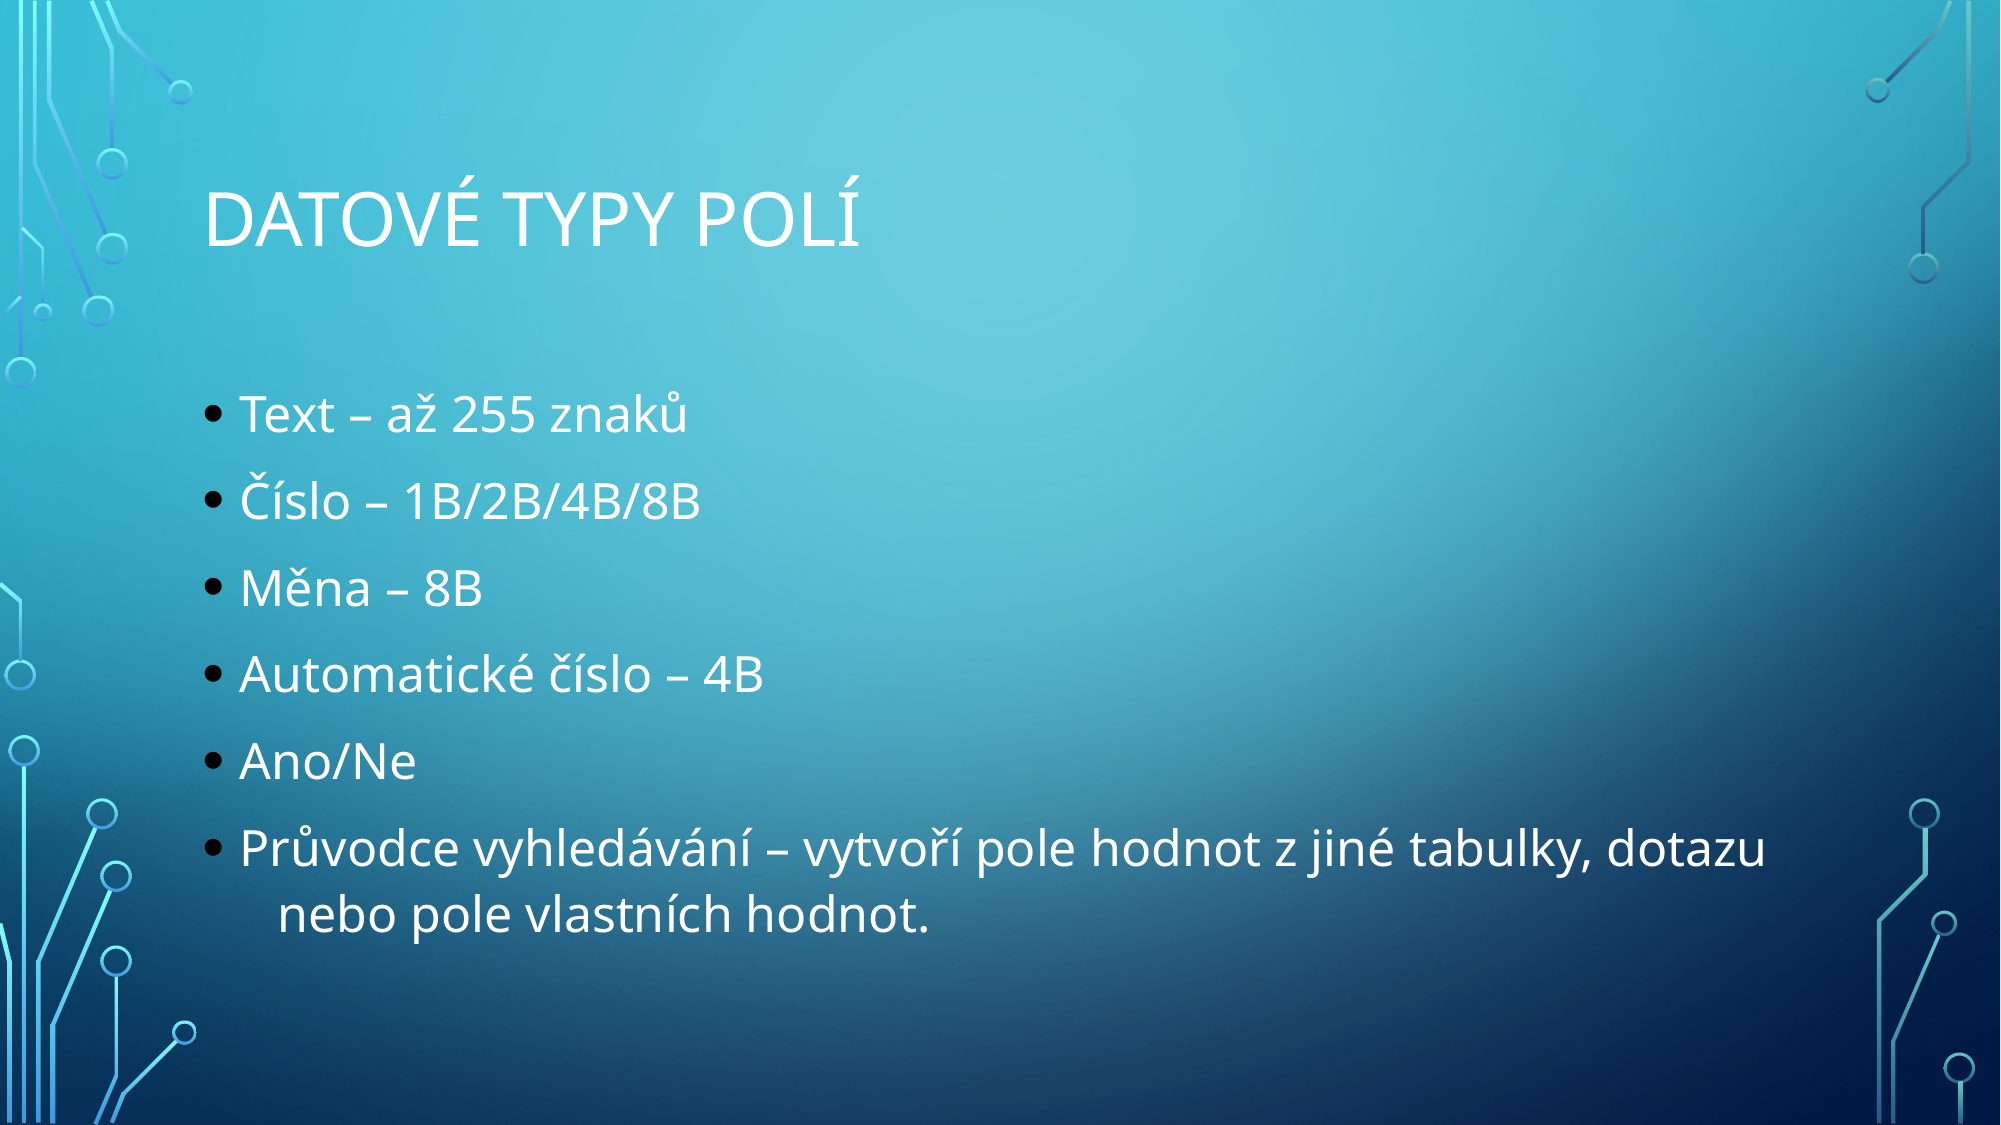

# Datové typy polí
Text – až 255 znaků
Číslo – 1B/2B/4B/8B
Měna – 8B
Automatické číslo – 4B
Ano/Ne
Průvodce vyhledávání – vytvoří pole hodnot z jiné tabulky, dotazu nebo pole vlastních hodnot.